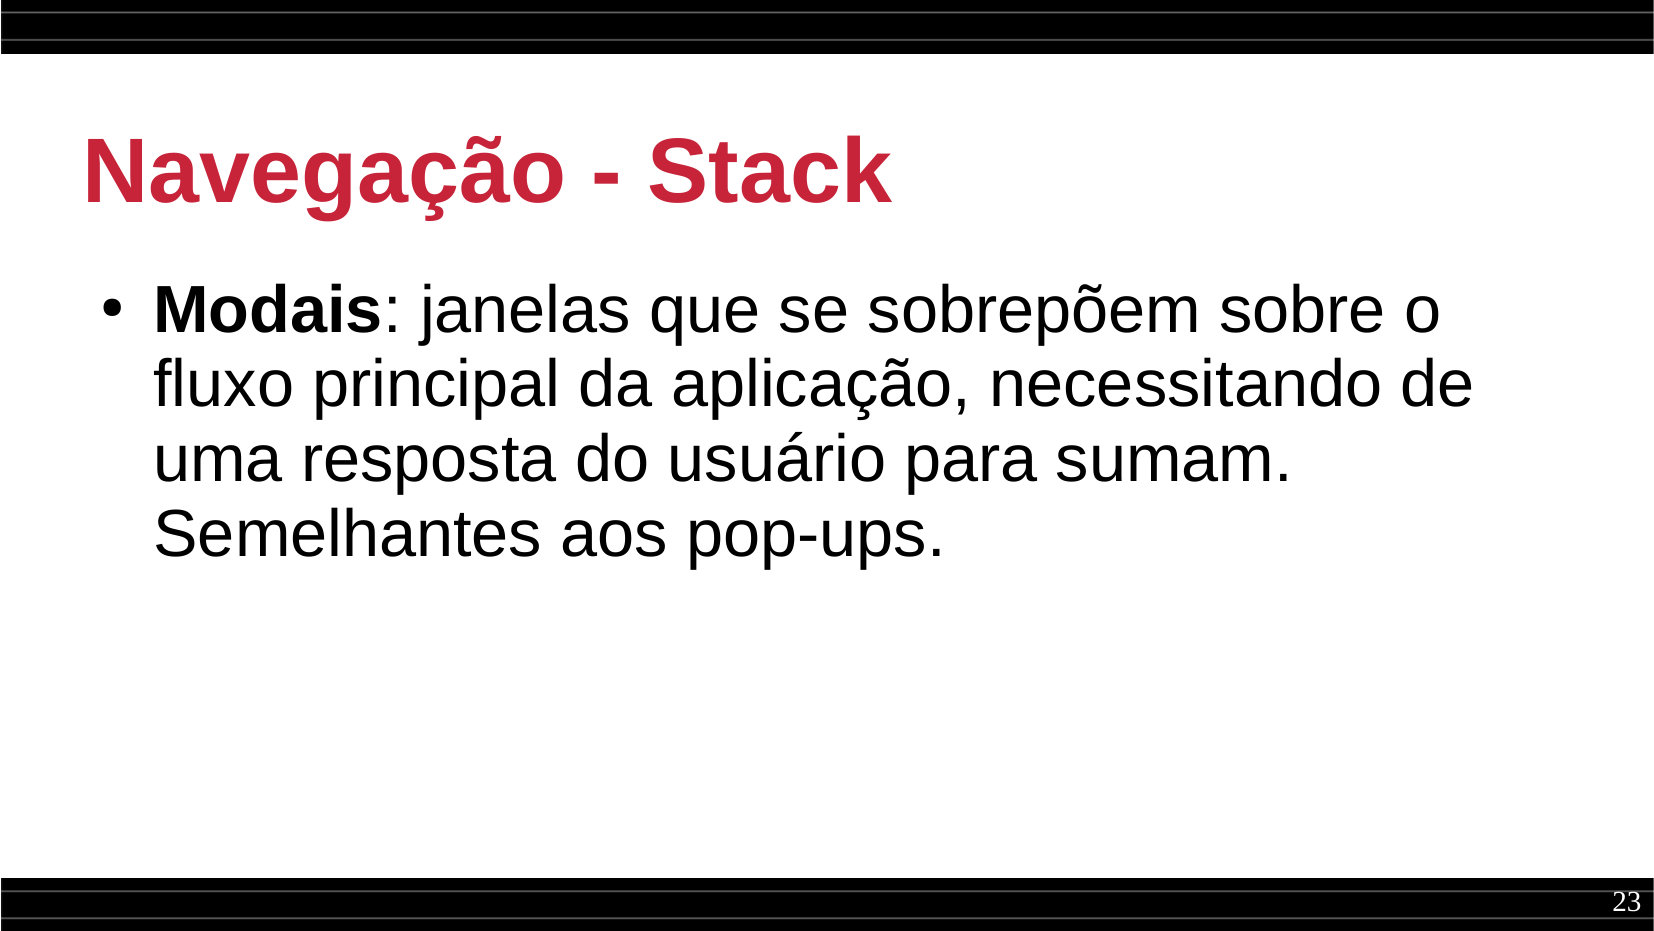

# Navegação - Stack
Modais: janelas que se sobrepõem sobre o fluxo principal da aplicação, necessitando de uma resposta do usuário para sumam. Semelhantes aos pop-ups.